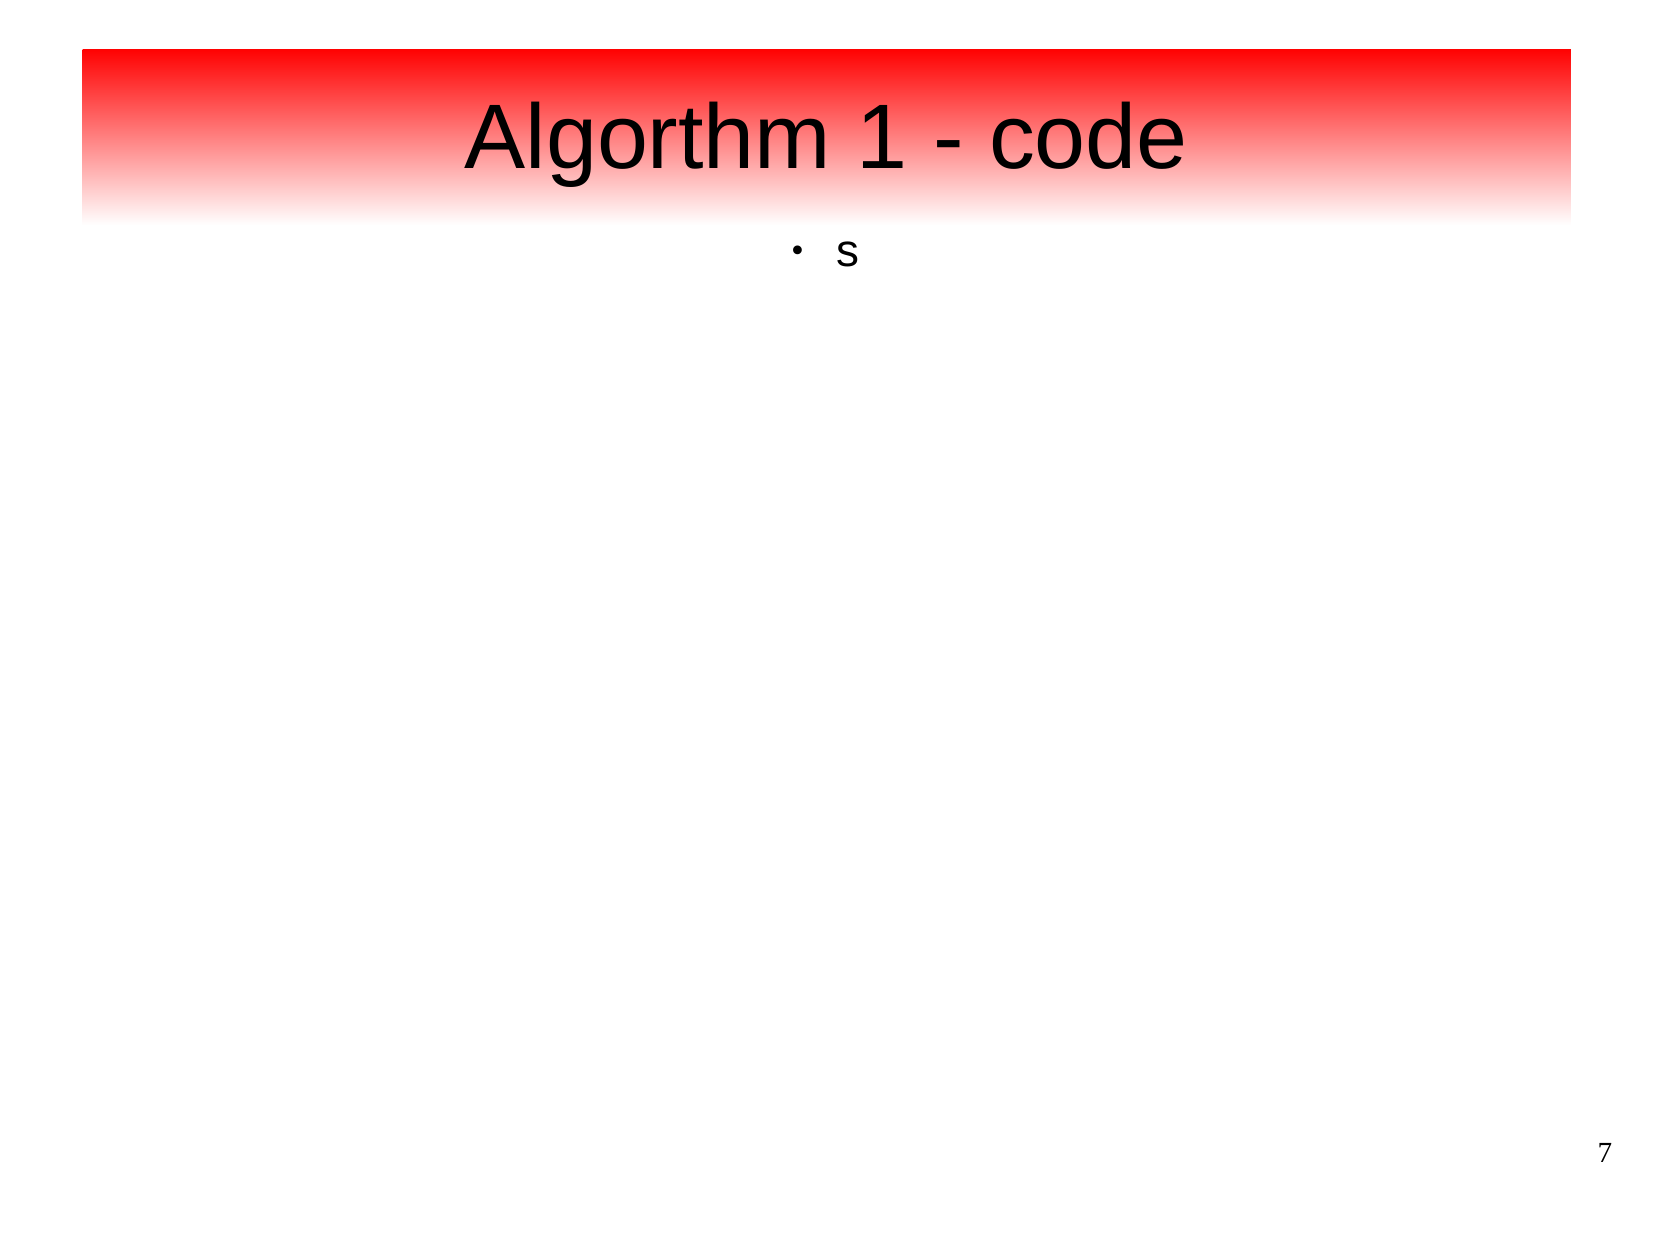

# Algorthm 1 - code
s
7